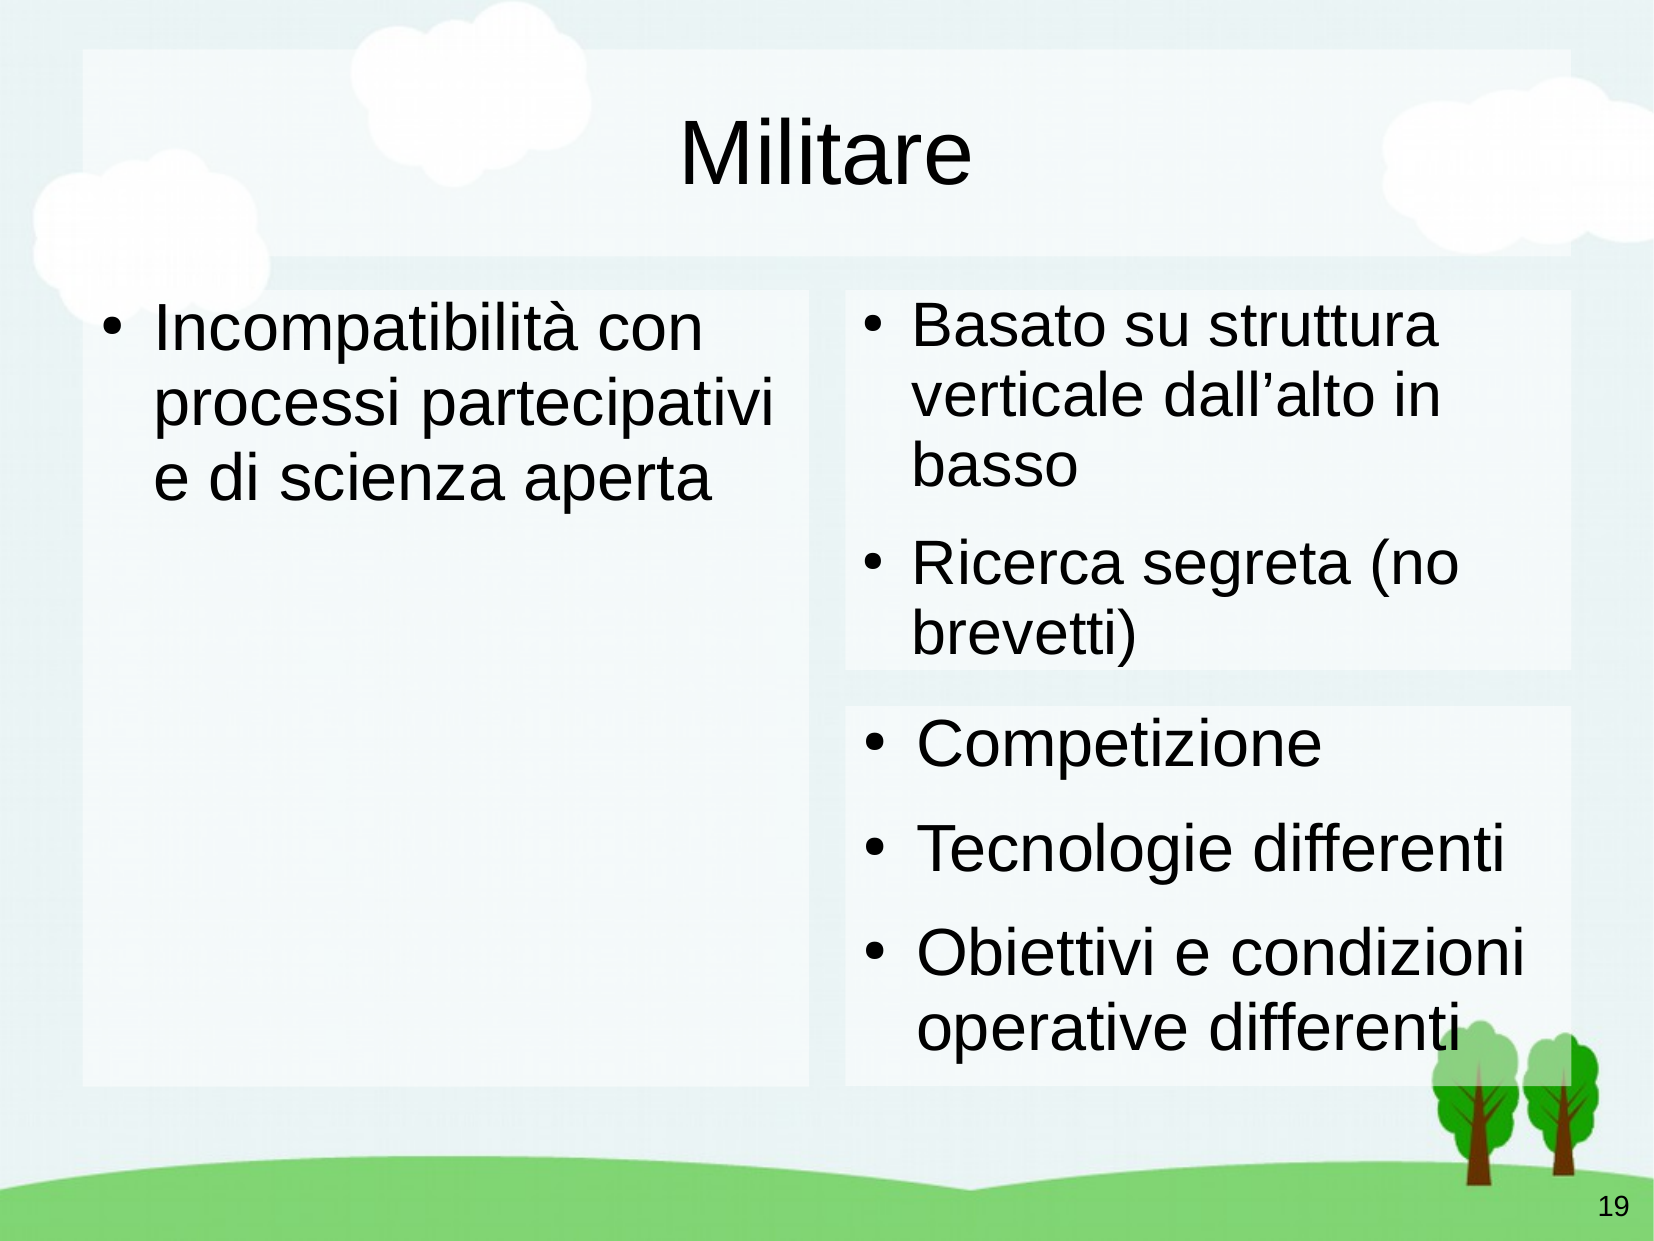

# Militare
Incompatibilità con processi partecipativi e di scienza aperta
Basato su struttura verticale dall’alto in basso
Ricerca segreta (no brevetti)
Competizione
Tecnologie differenti
Obiettivi e condizioni operative differenti
19